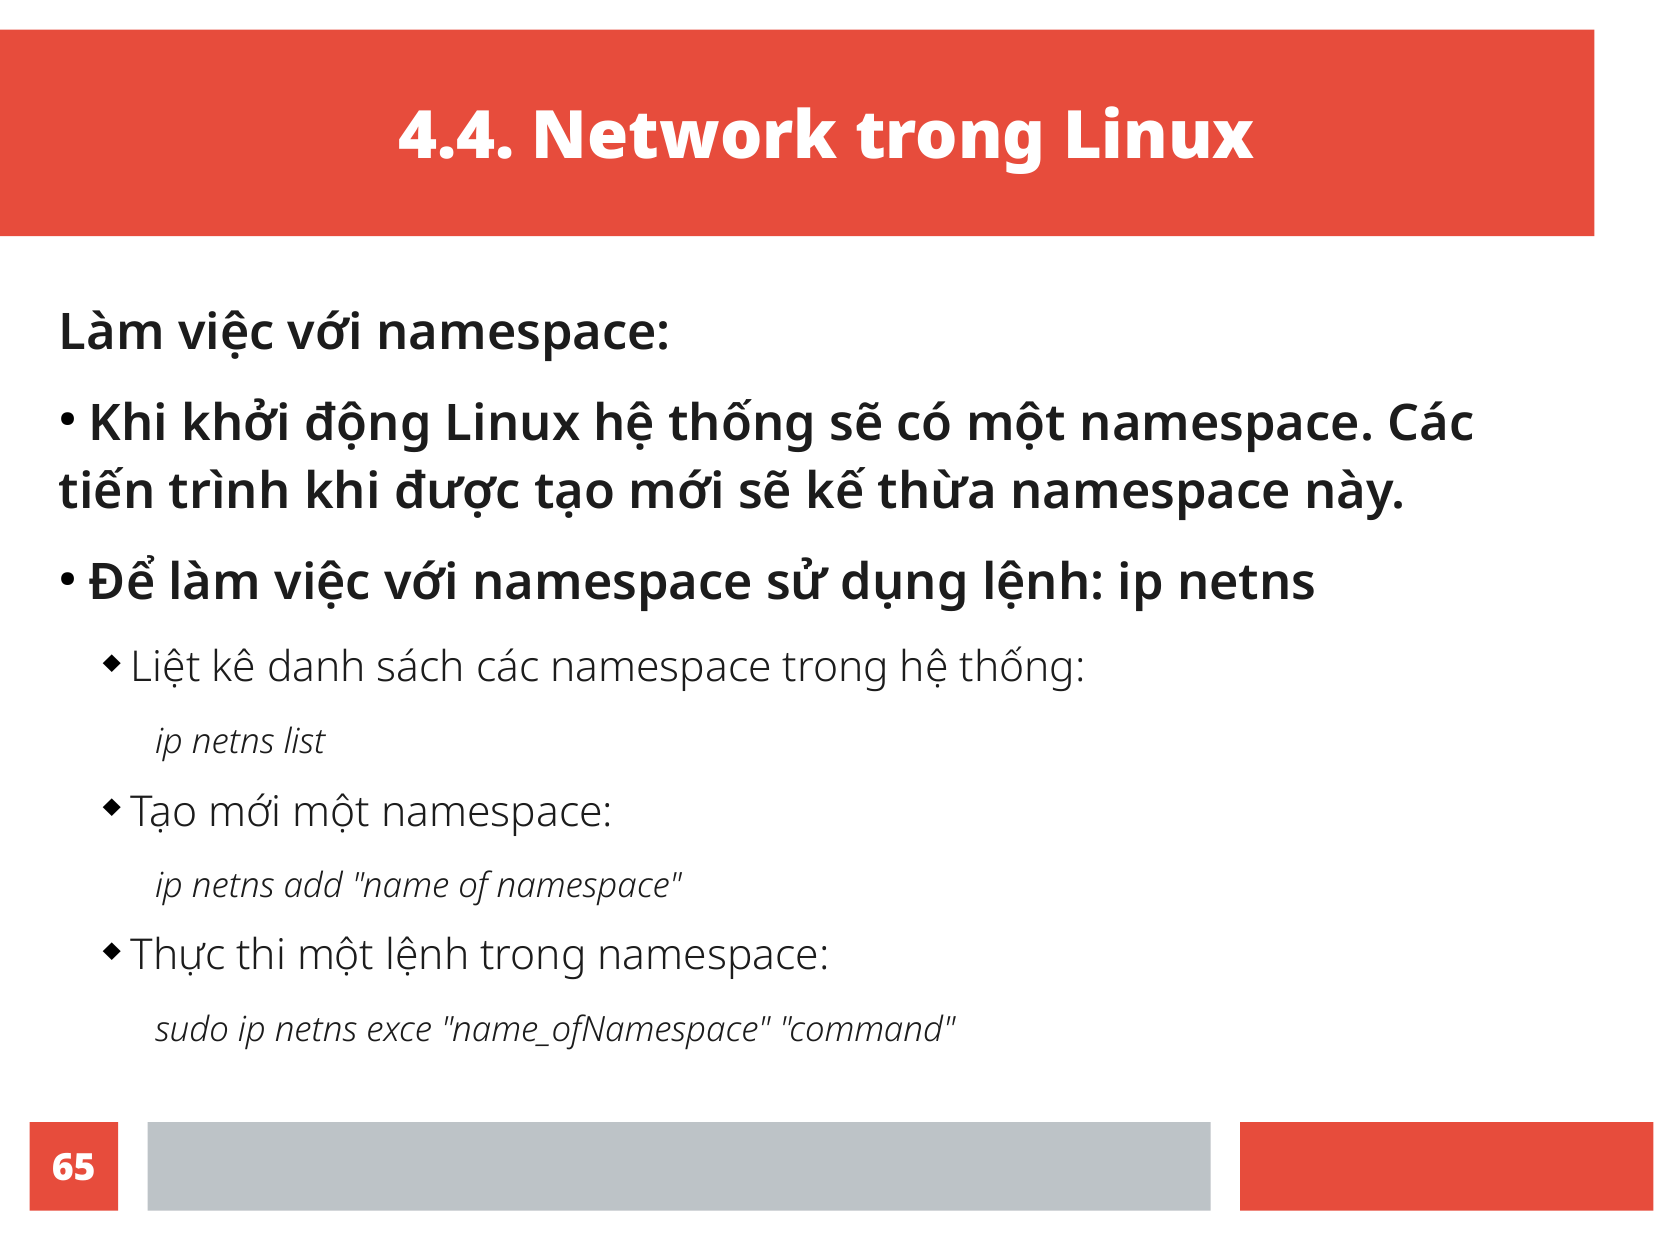

# 4.4. Network trong Linux
Làm việc với namespace:
 Khi khởi động Linux hệ thống sẽ có một namespace. Các tiến trình khi được tạo mới sẽ kế thừa namespace này.
 Để làm việc với namespace sử dụng lệnh: ip netns
 Liệt kê danh sách các namespace trong hệ thống:
ip netns list
 Tạo mới một namespace:
ip netns add "name of namespace"
 Thực thi một lệnh trong namespace:
sudo ip netns exce "name_ofNamespace" "command"
65